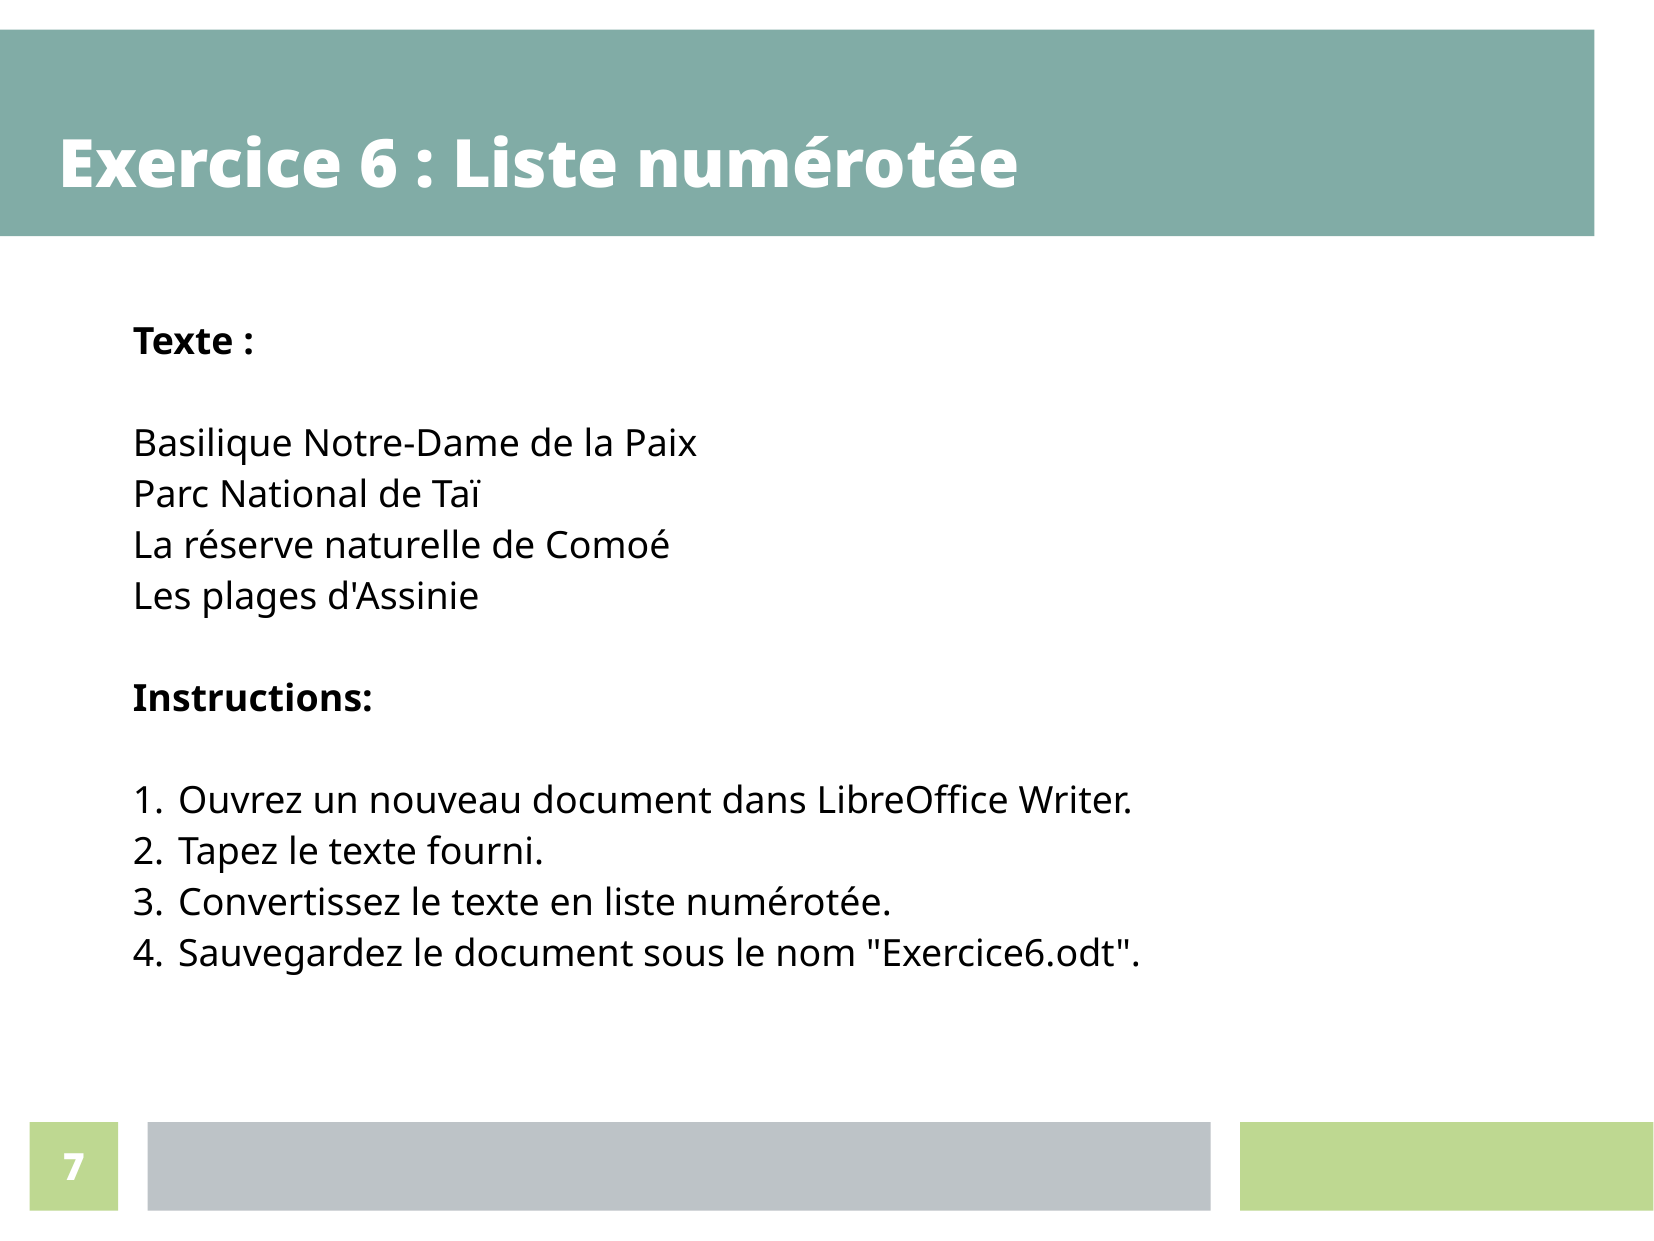

# Exercice 6 : Liste numérotée
Texte :
Basilique Notre-Dame de la Paix
Parc National de Taï
La réserve naturelle de Comoé
Les plages d'Assinie
Instructions:
 Ouvrez un nouveau document dans LibreOffice Writer.
 Tapez le texte fourni.
 Convertissez le texte en liste numérotée.
 Sauvegardez le document sous le nom "Exercice6.odt".
7